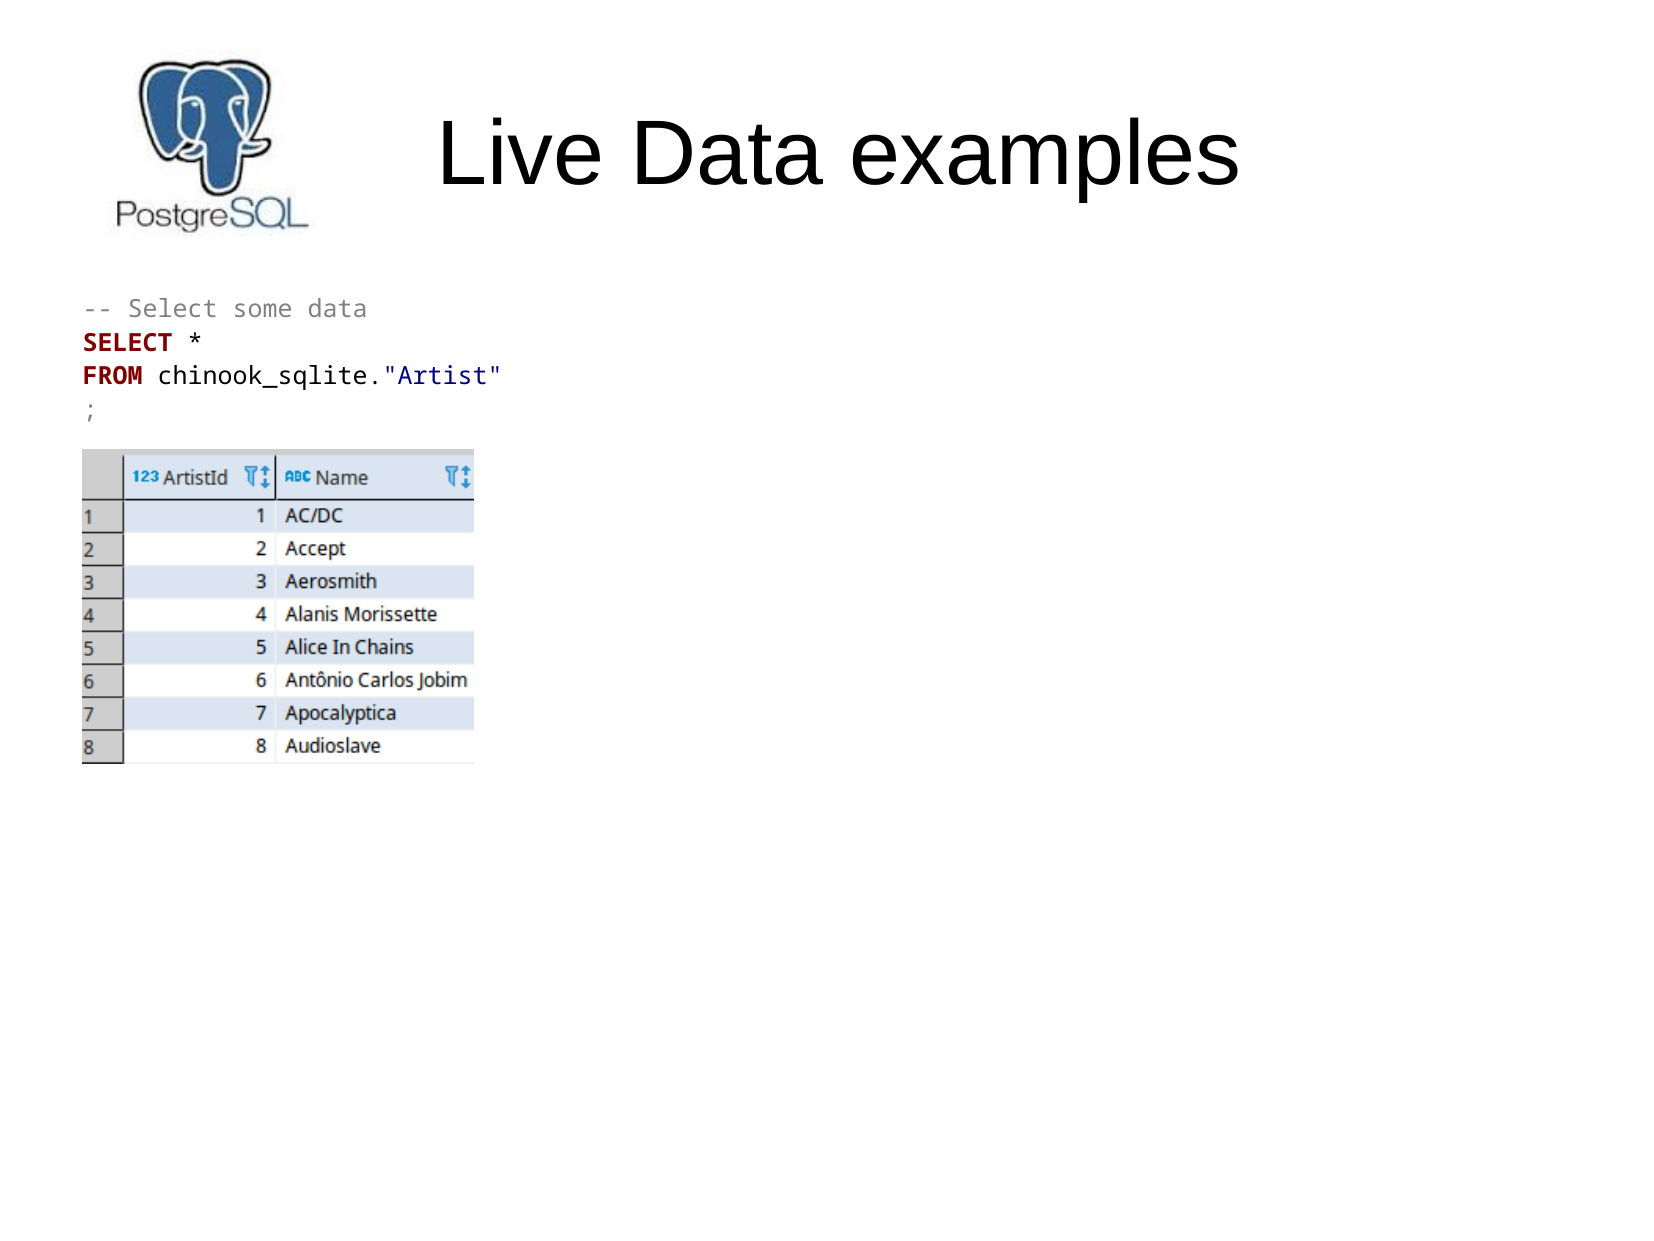

# Live Data examples
-- Select some data
SELECT *
FROM chinook_sqlite."Artist"
;